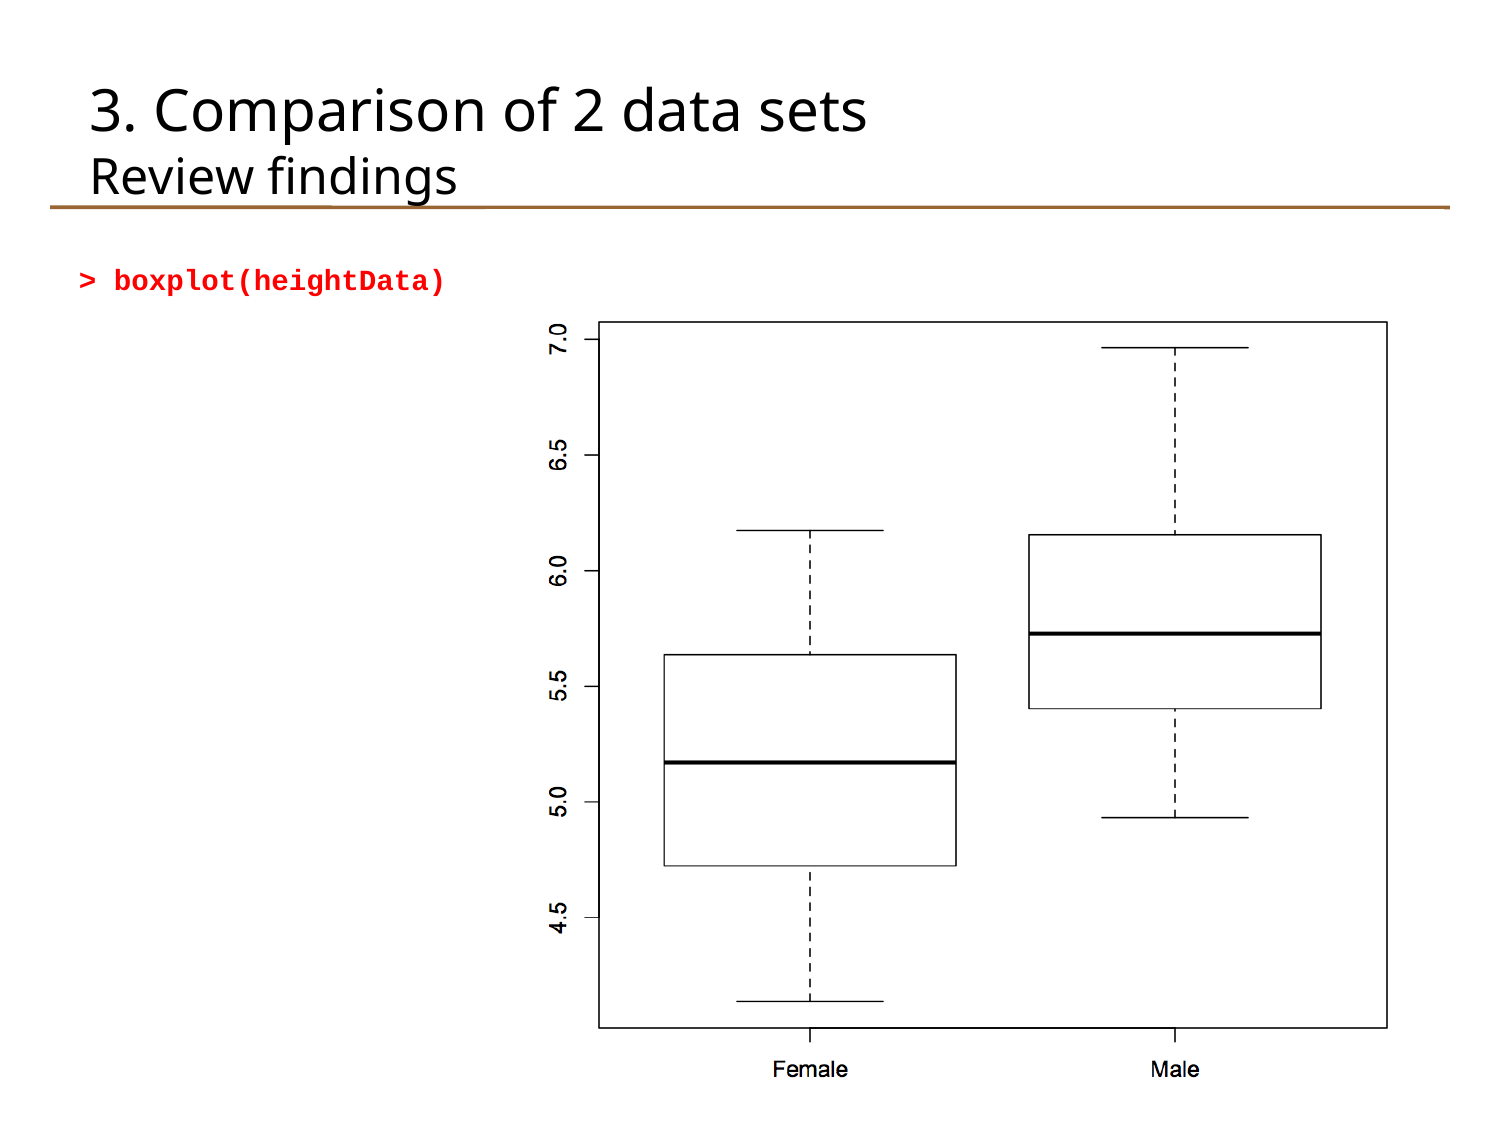

3. Comparison of 2 data sets
Review findings
> boxplot(heightData)